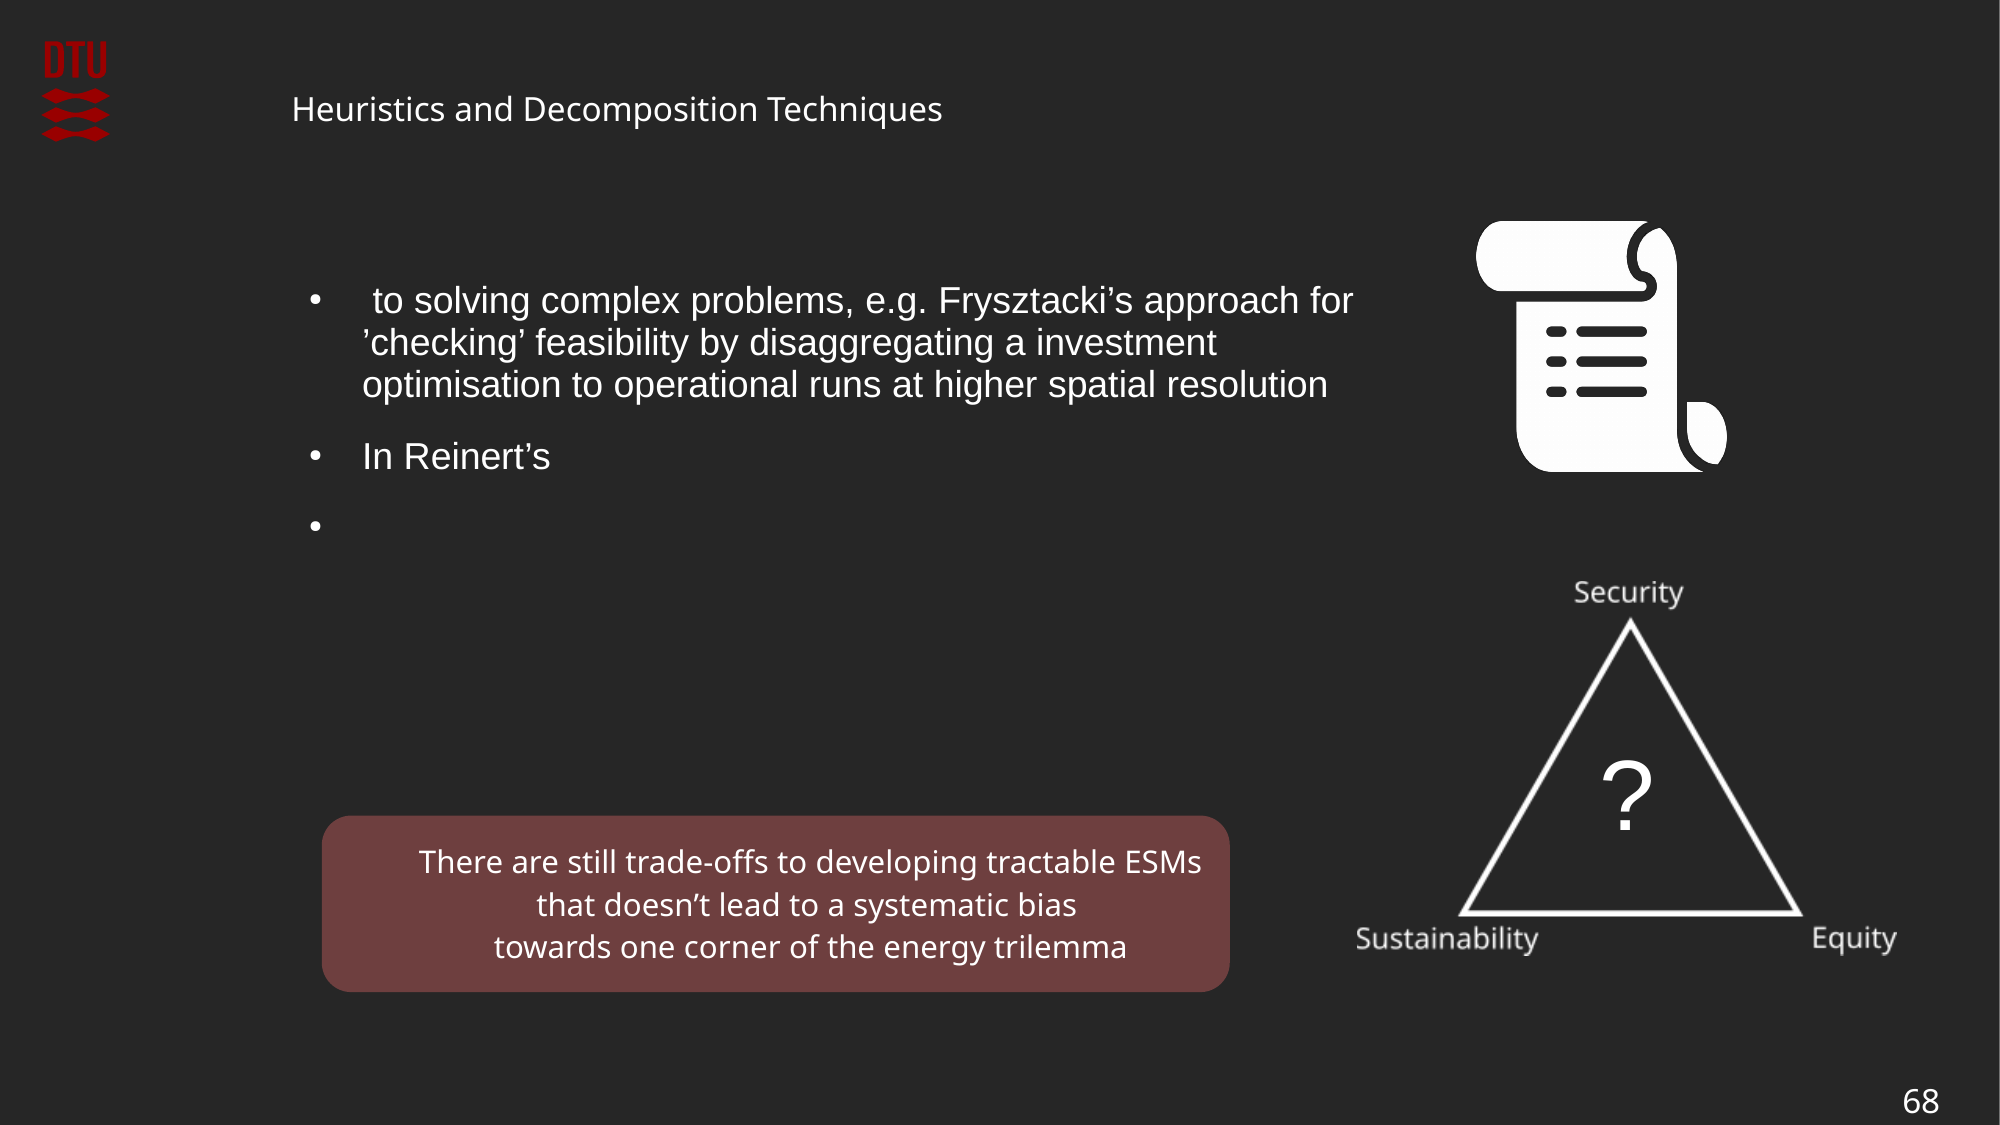

# Heuristics and Decomposition Techniques
 to solving complex problems, e.g. Frysztacki’s approach for ’checking’ feasibility by disaggregating a investment optimisation to operational runs at higher spatial resolution
In Reinert’s
?
There are still trade-offs to developing tractable ESMs that doesn’t lead to a systematic bias
towards one corner of the energy trilemma
68